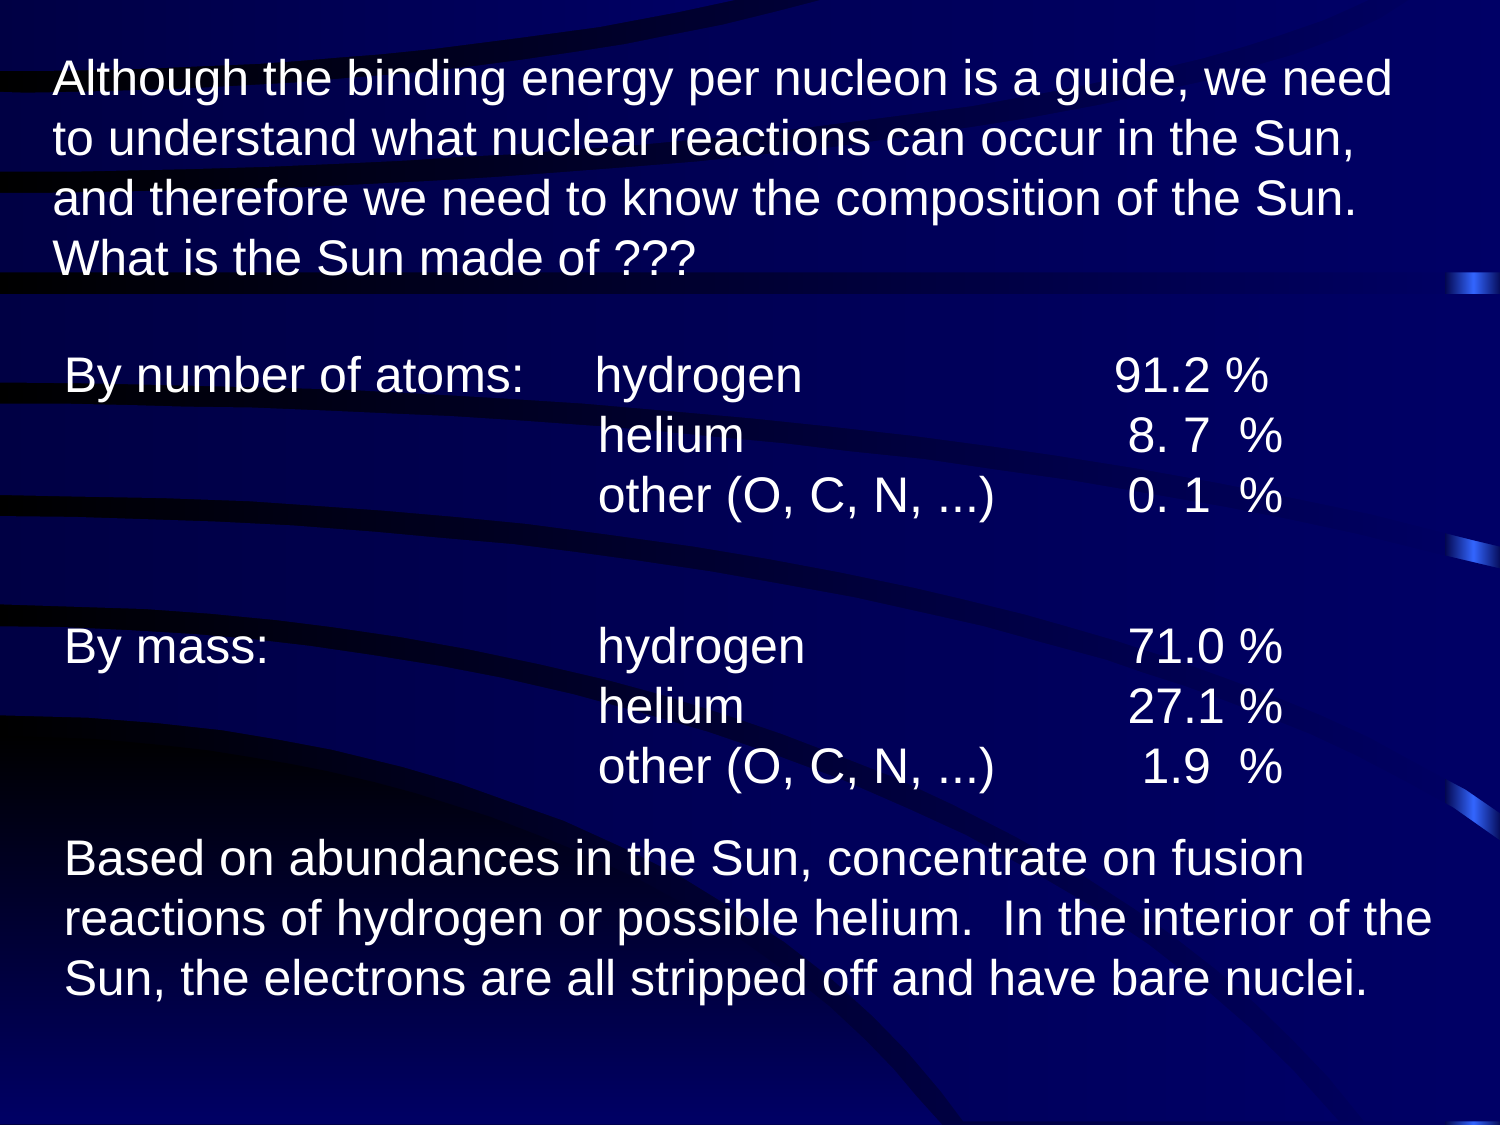

Although the binding energy per nucleon is a guide, we need to understand what nuclear reactions can occur in the Sun, and therefore we need to know the composition of the Sun. What is the Sun made of ???
By number of atoms: hydrogen 		91.2 %
			 helium 		 8. 7 %
			 other (O, C, N, ...)	 0. 1 %
By mass:		 hydrogen 		 71.0 %
			 helium 		 27.1 %
			 other (O, C, N, ...)	 1.9 %
Based on abundances in the Sun, concentrate on fusion reactions of hydrogen or possible helium. In the interior of the Sun, the electrons are all stripped off and have bare nuclei.